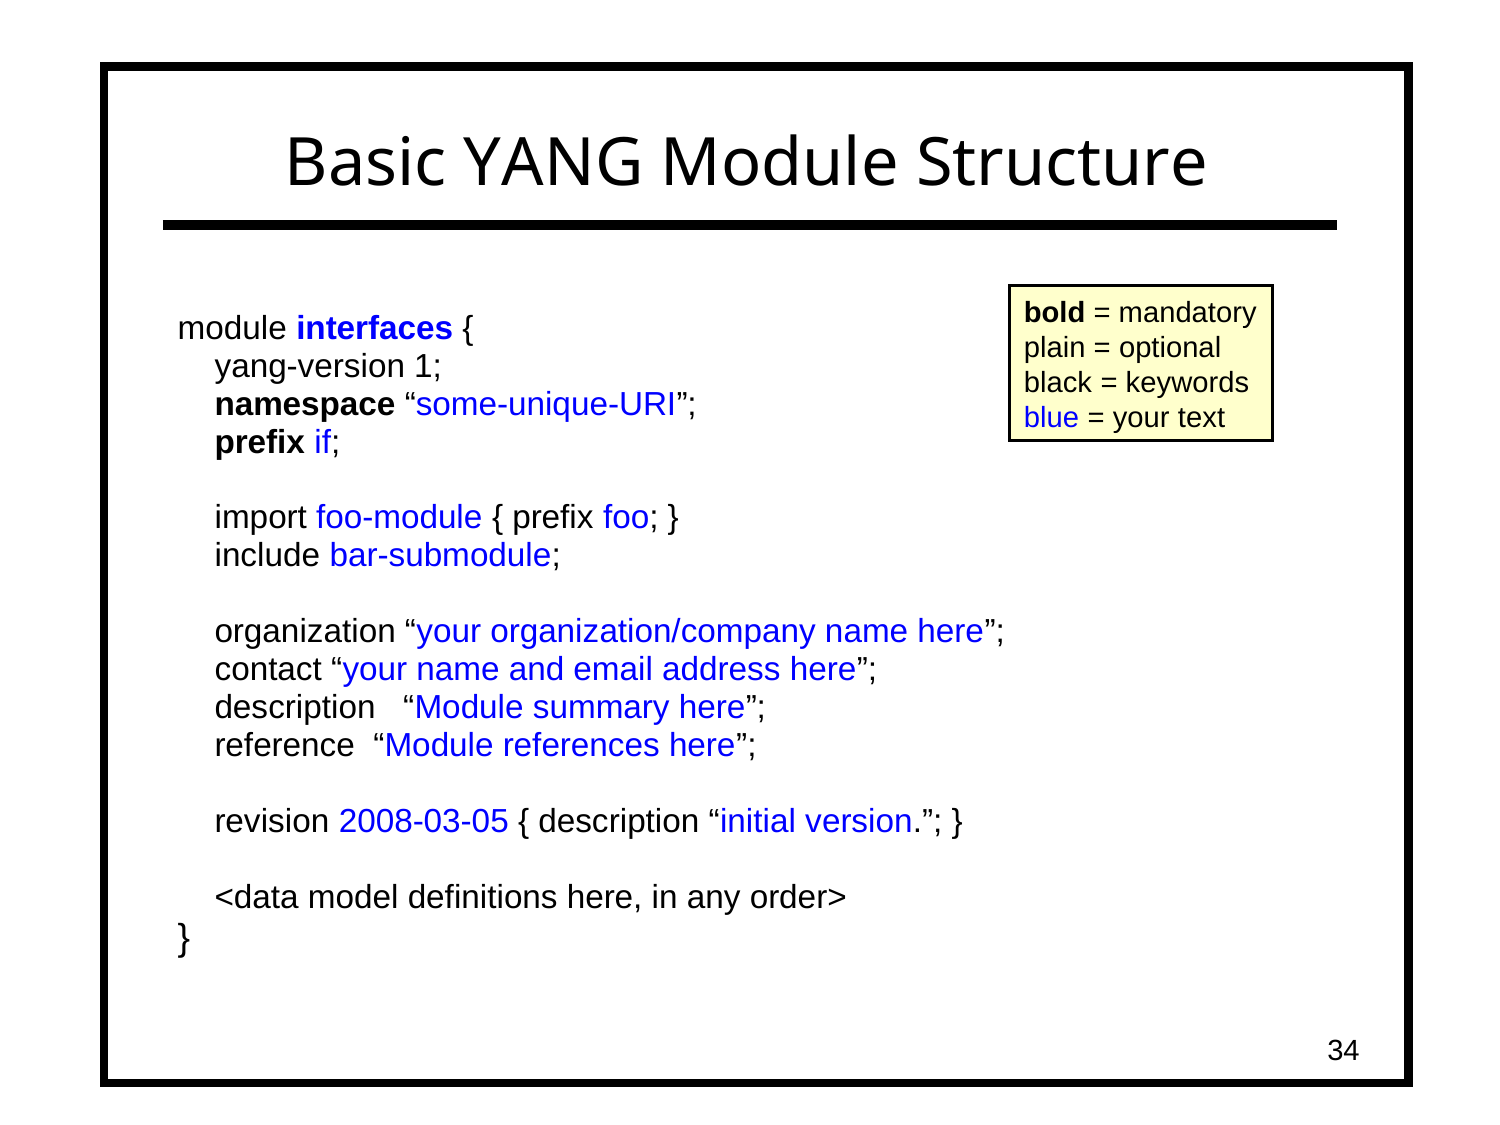

# Basic YANG Module Structure
module interfaces {
 yang-version 1;
 namespace “some-unique-URI”;
 prefix if;
 import foo-module { prefix foo; }
 include bar-submodule;
 organization “your organization/company name here”;
 contact “your name and email address here”;
 description “Module summary here”;
 reference “Module references here”;
 revision 2008-03-05 { description “initial version.”; }
 <data model definitions here, in any order>
}
bold = mandatory
plain = optional
black = keywords
blue = your text
34